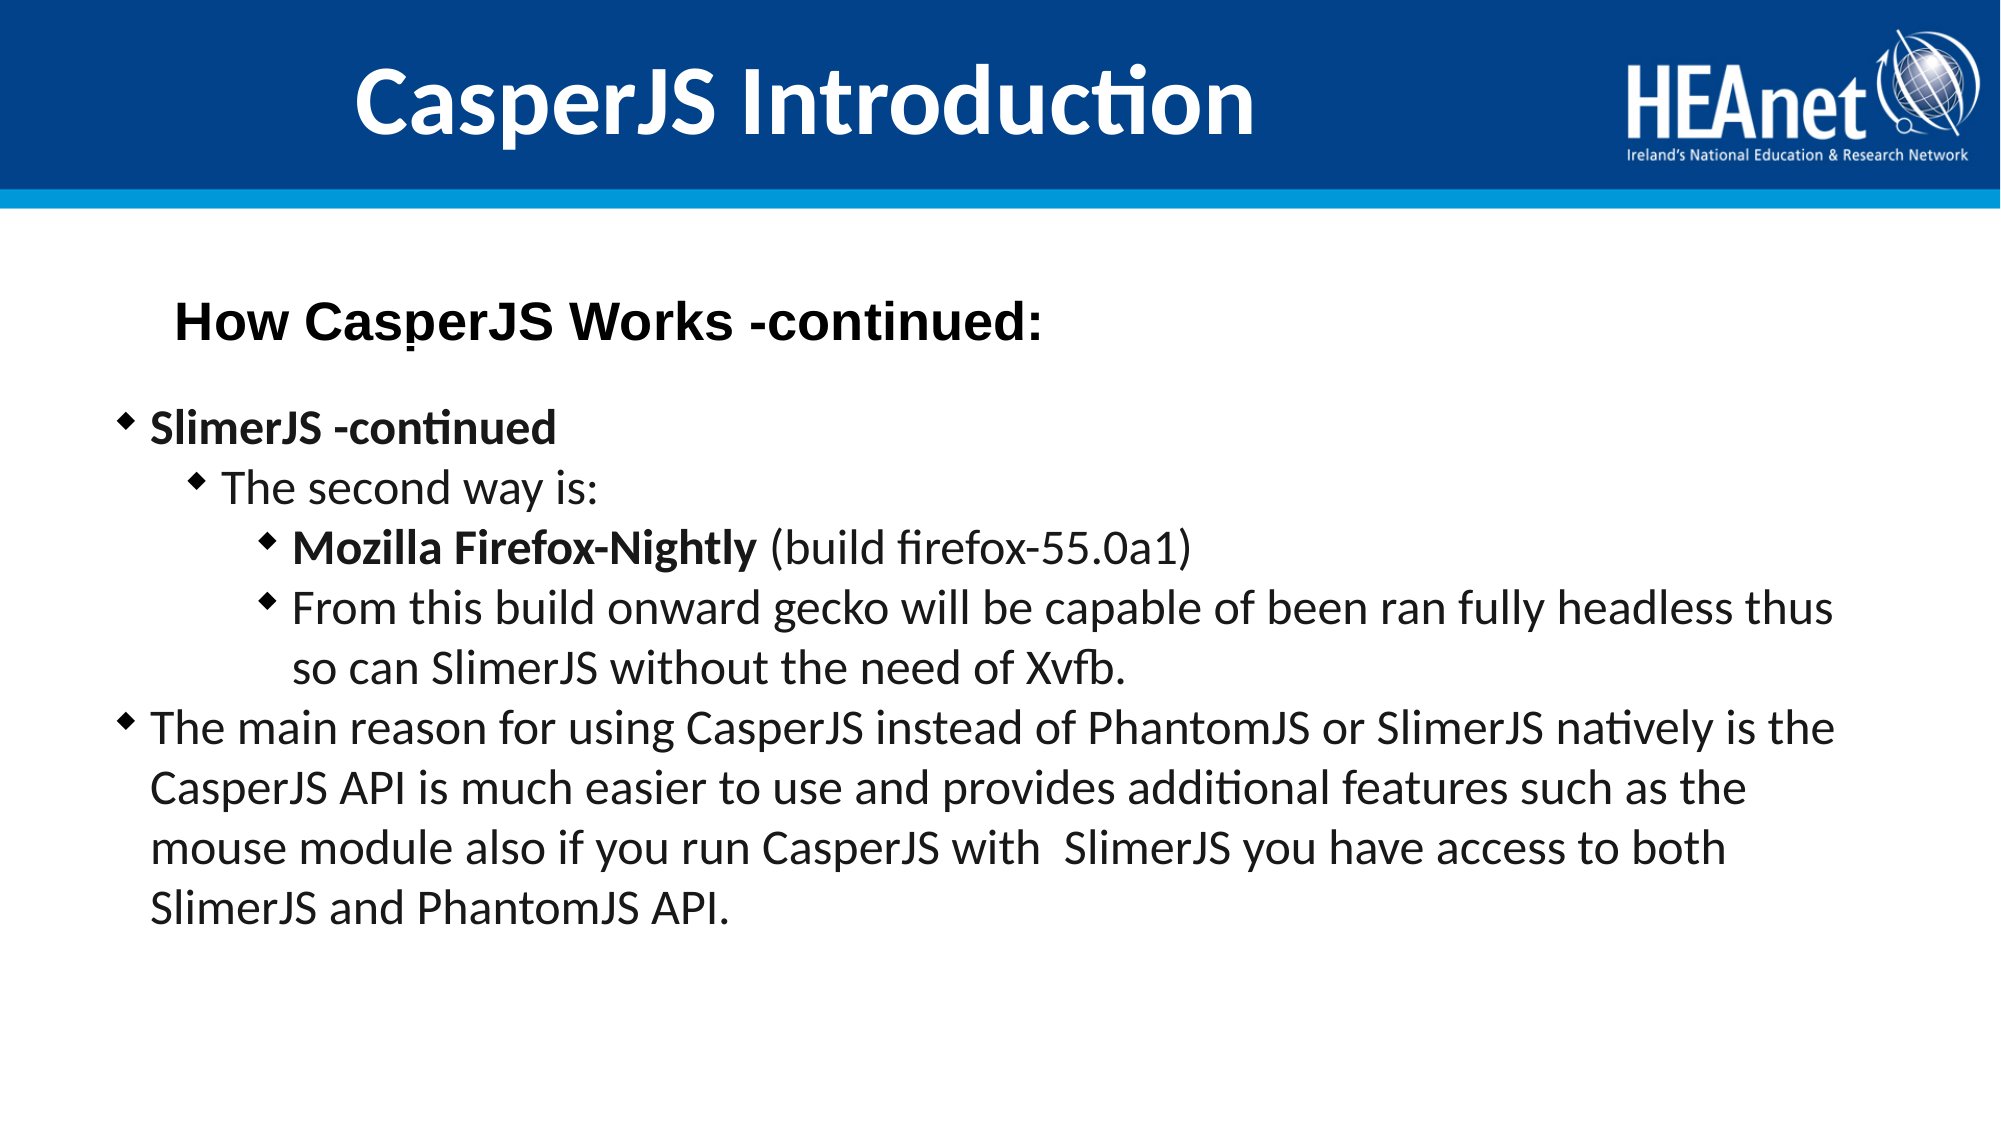

CasperJS Introduction
How CasperJS Works -continued:
SlimerJS -continued
The second way is:
Mozilla Firefox-Nightly (build firefox-55.0a1)
From this build onward gecko will be capable of been ran fully headless thus so can SlimerJS without the need of Xvfb.
The main reason for using CasperJS instead of PhantomJS or SlimerJS natively is the CasperJS API is much easier to use and provides additional features such as the mouse module also if you run CasperJS with SlimerJS you have access to both SlimerJS and PhantomJS API.